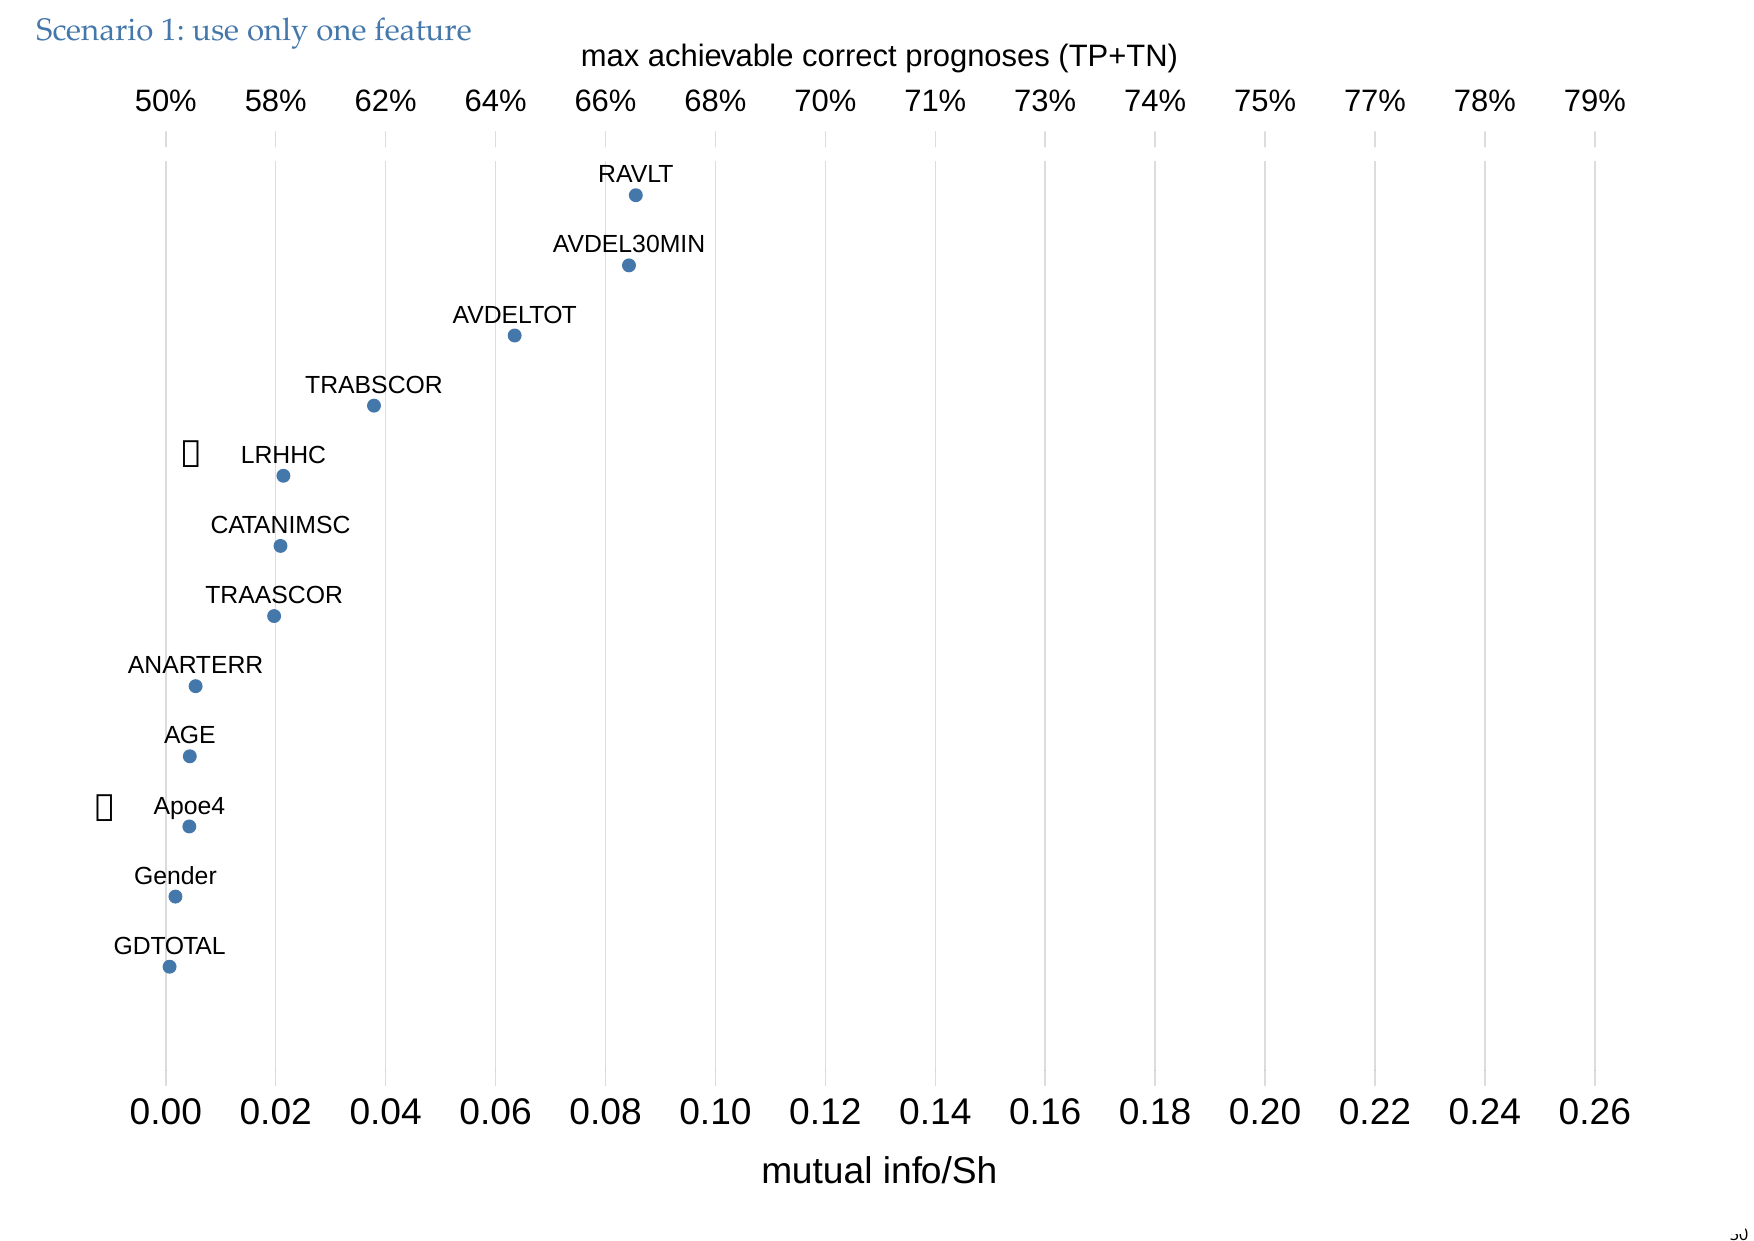

Scenario 1: use only one feature
🧠
🧬
50